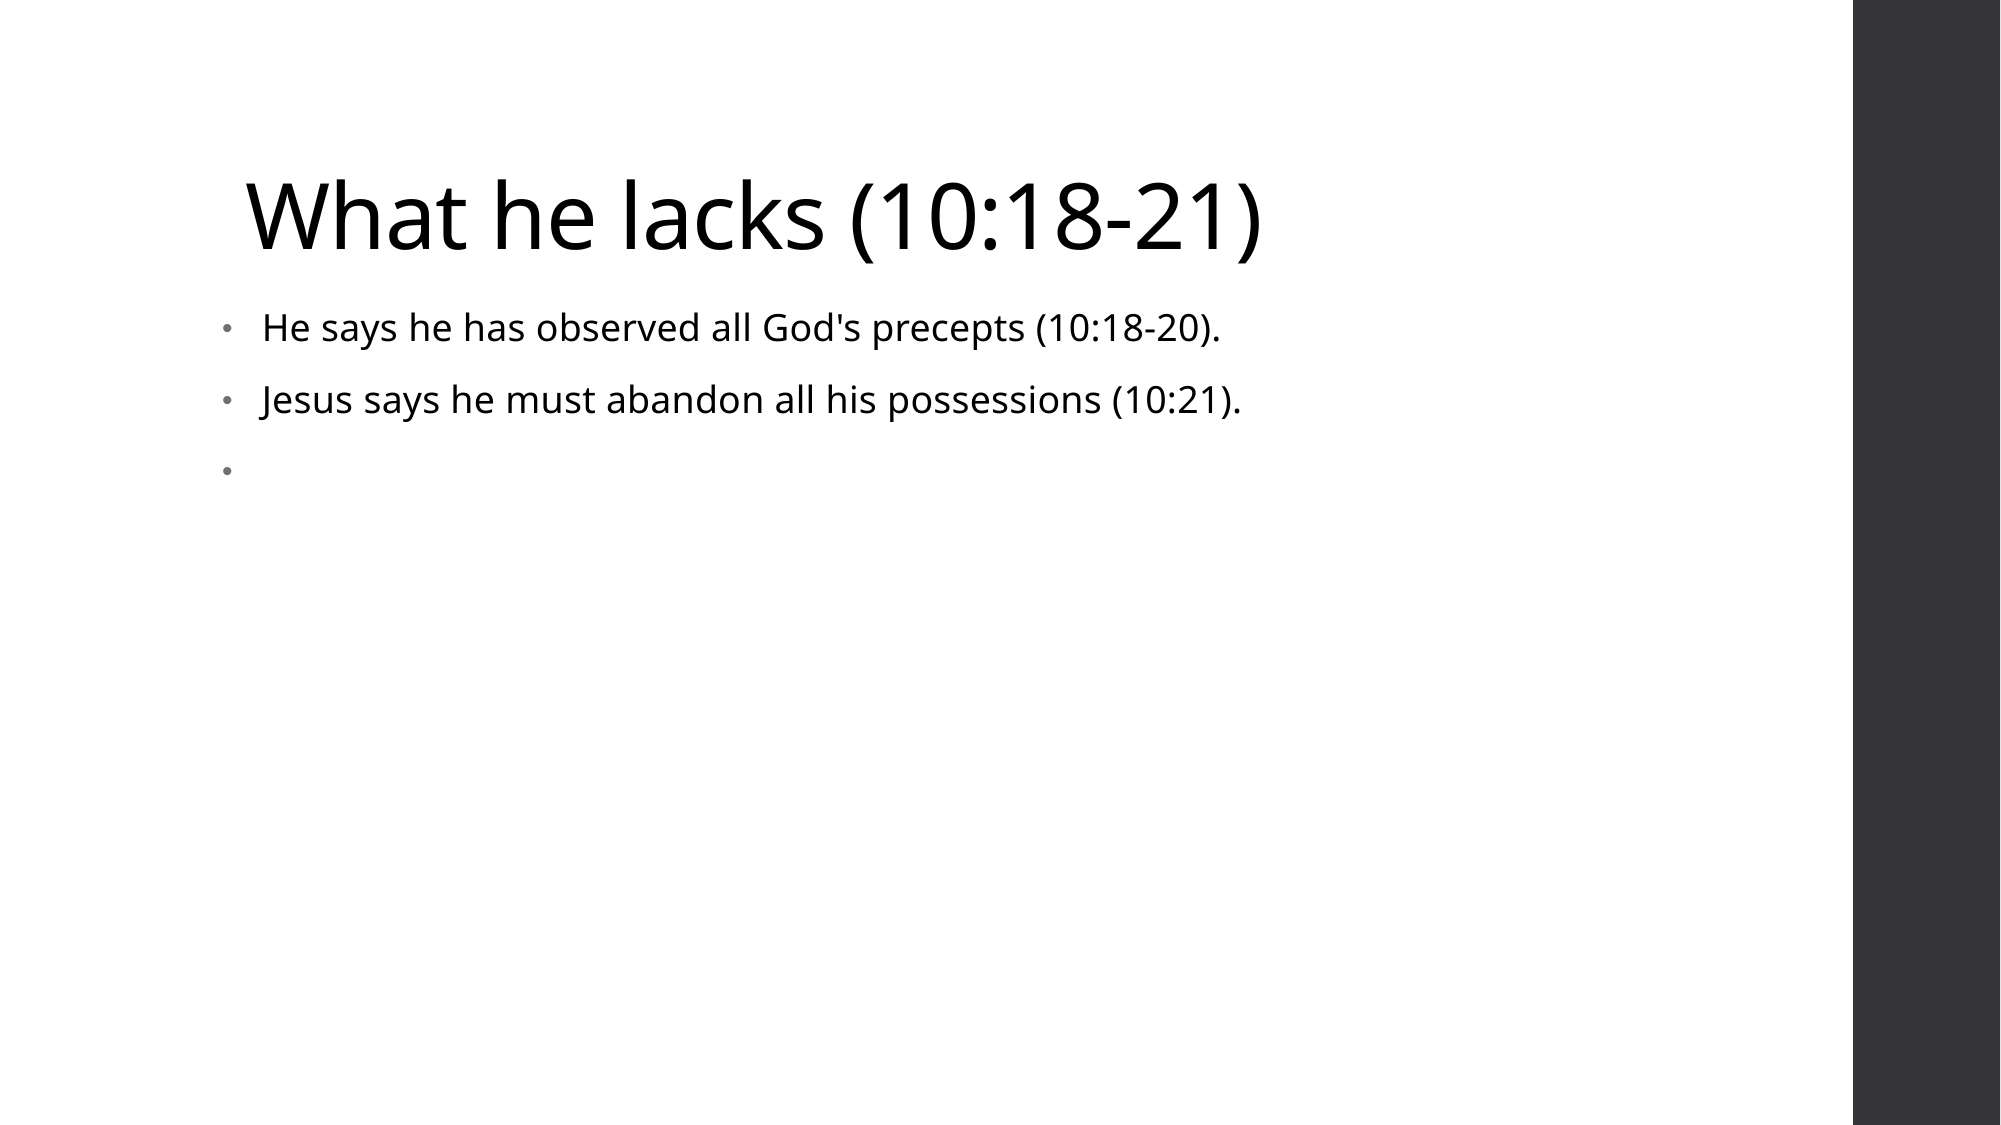

# What he lacks (10:18-21)
 He says he has observed all God's precepts (10:18-20).
 Jesus says he must abandon all his possessions (10:21).